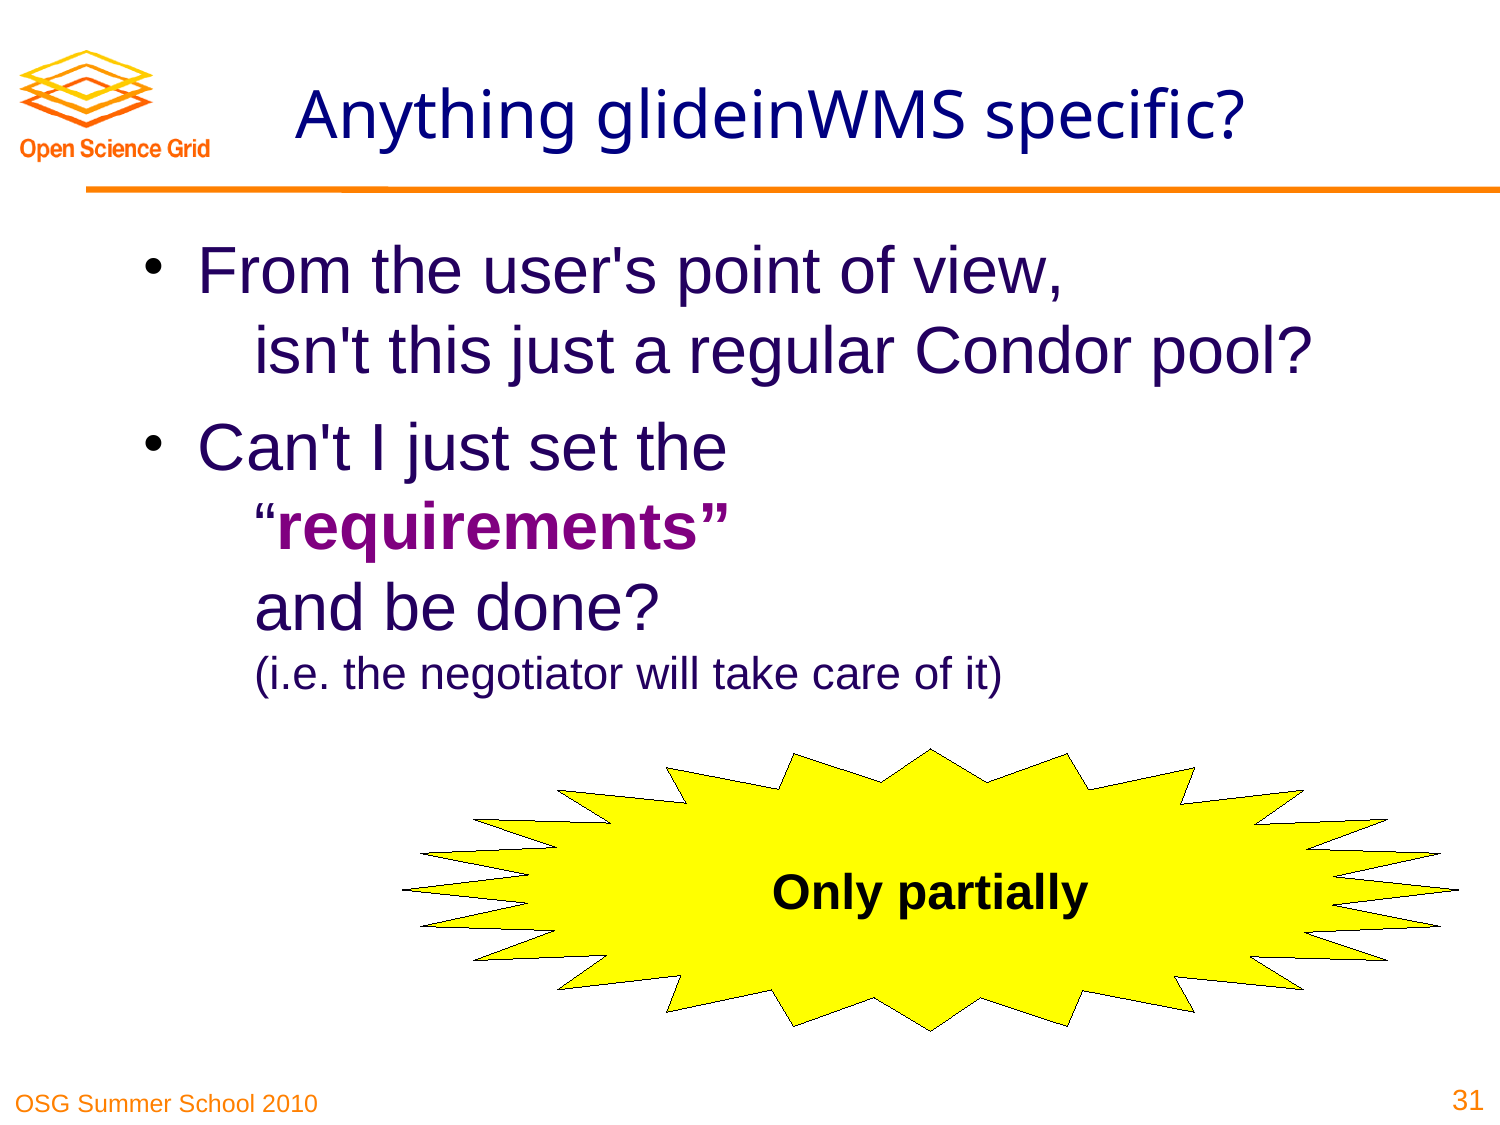

# Anything glideinWMS specific?
From the user's point of view,
isn't this just a regular Condor pool?
Can't I just set the
“requirements”
and be done?
(i.e. the negotiator will take care of it)
Only partially
31